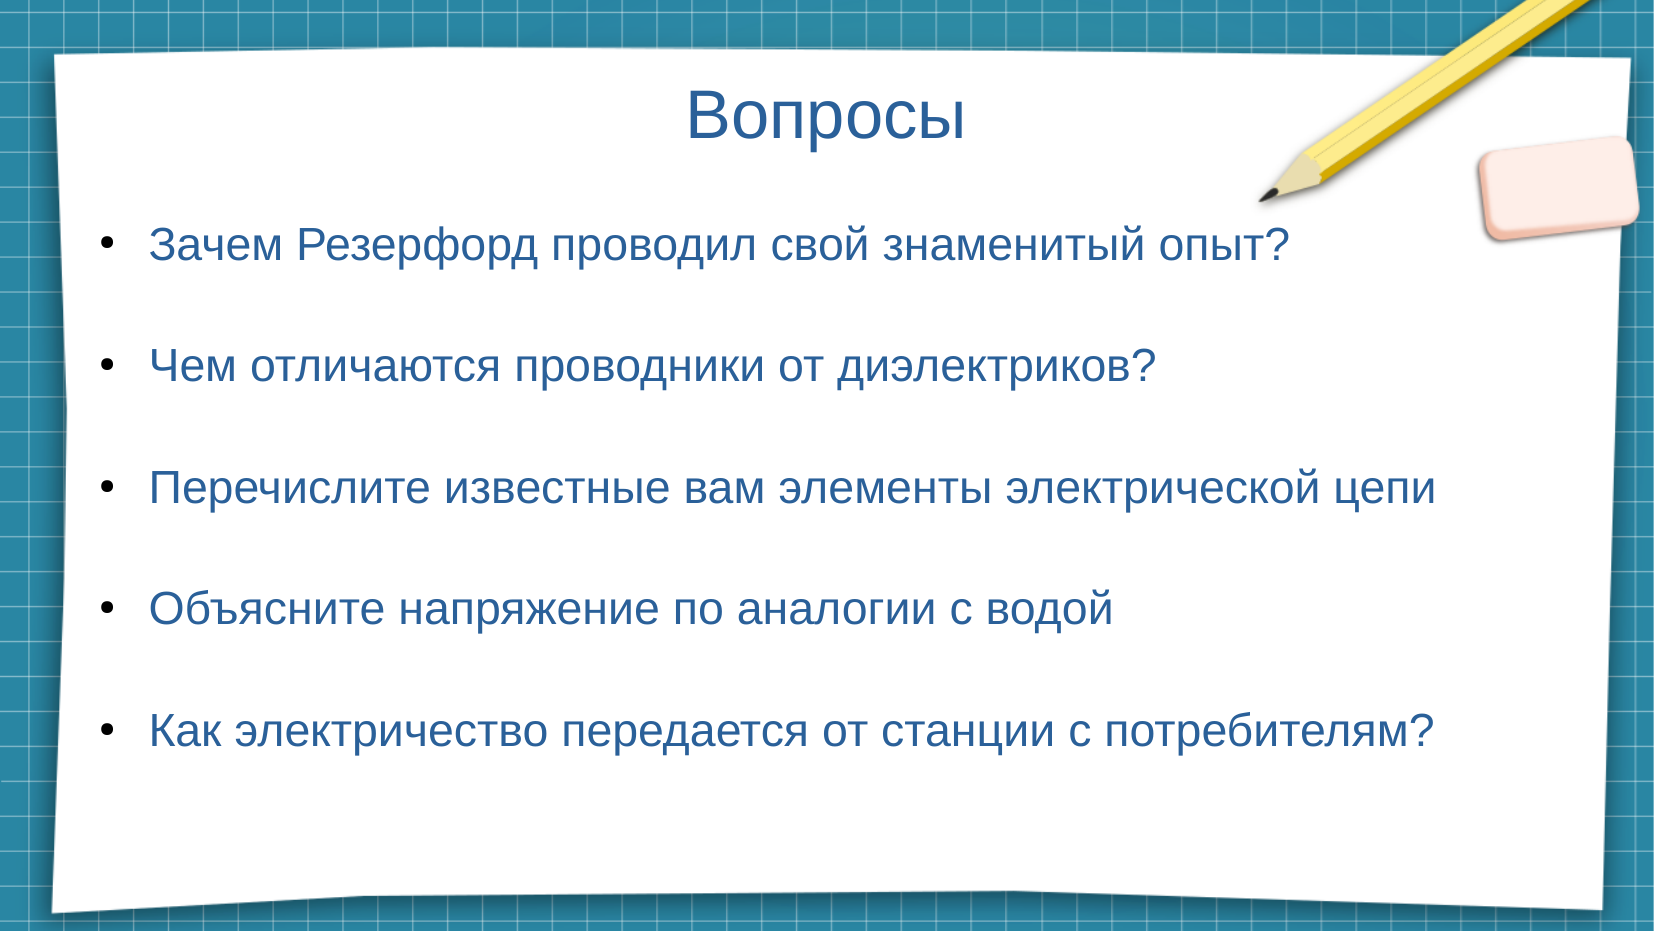

# Вопросы
Зачем Резерфорд проводил свой знаменитый опыт?
Чем отличаются проводники от диэлектриков?
Перечислите известные вам элементы электрической цепи
Объясните напряжение по аналогии с водой
Как электричество передается от станции с потребителям?